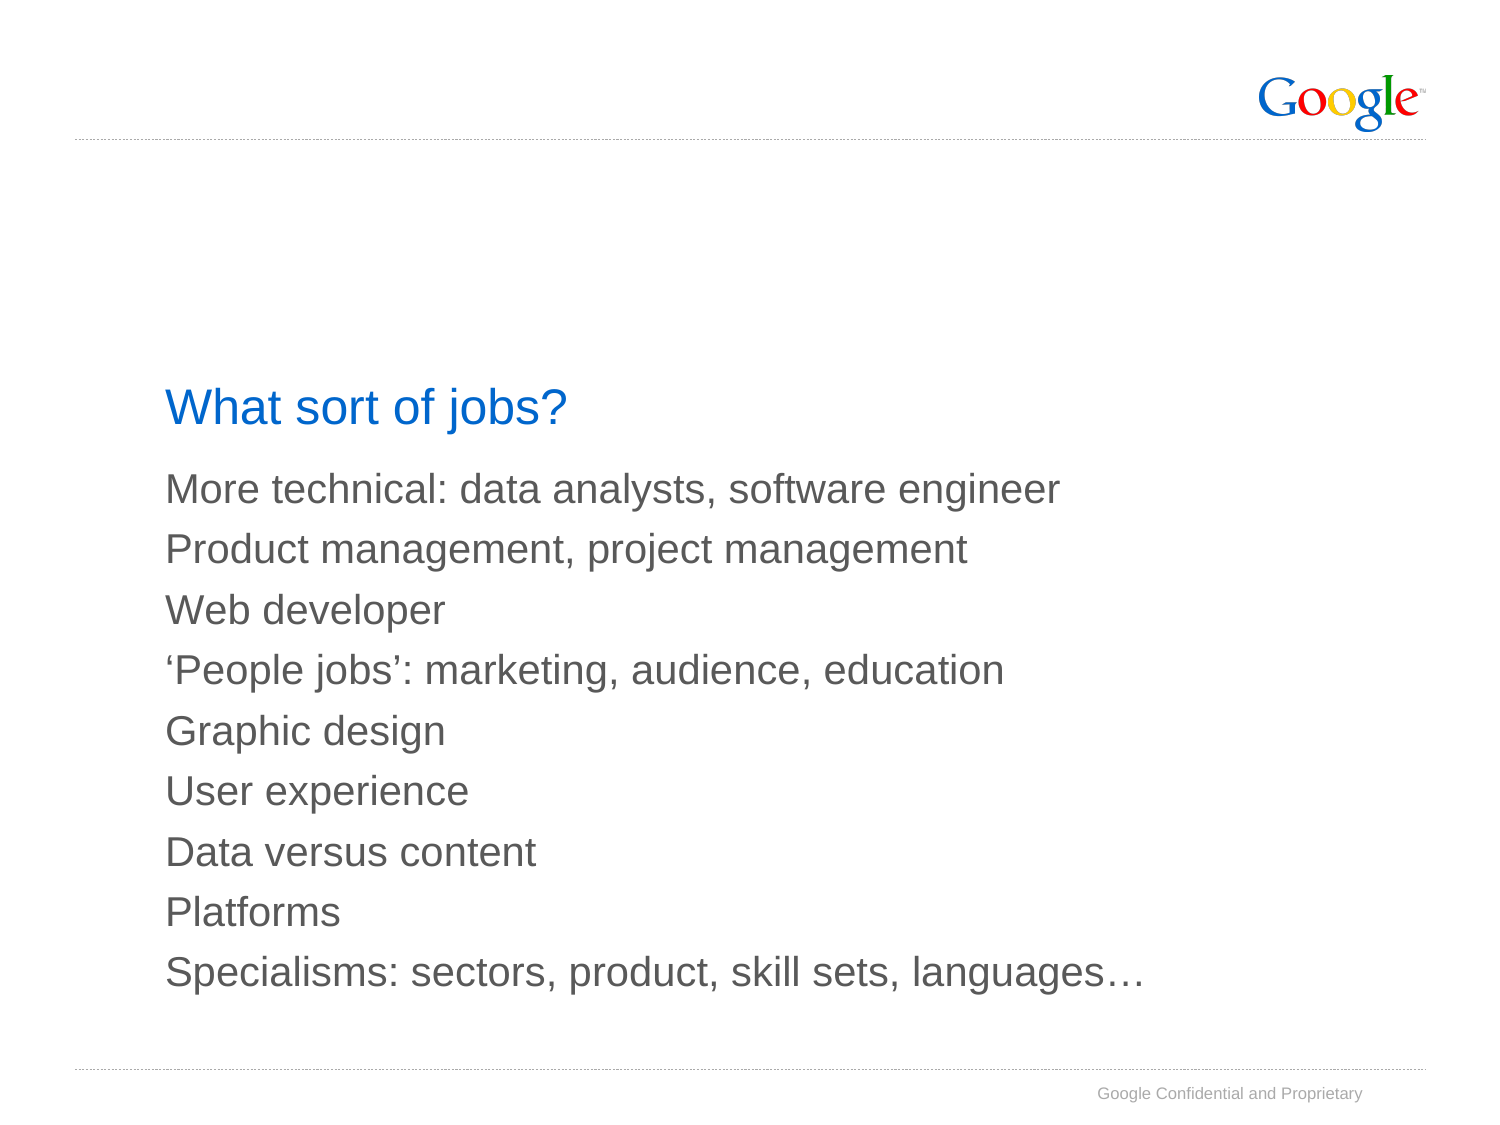

# What sort of jobs?
More technical: data analysts, software engineer
Product management, project management
Web developer
‘People jobs’: marketing, audience, education
Graphic design
User experience
Data versus content
Platforms
Specialisms: sectors, product, skill sets, languages…